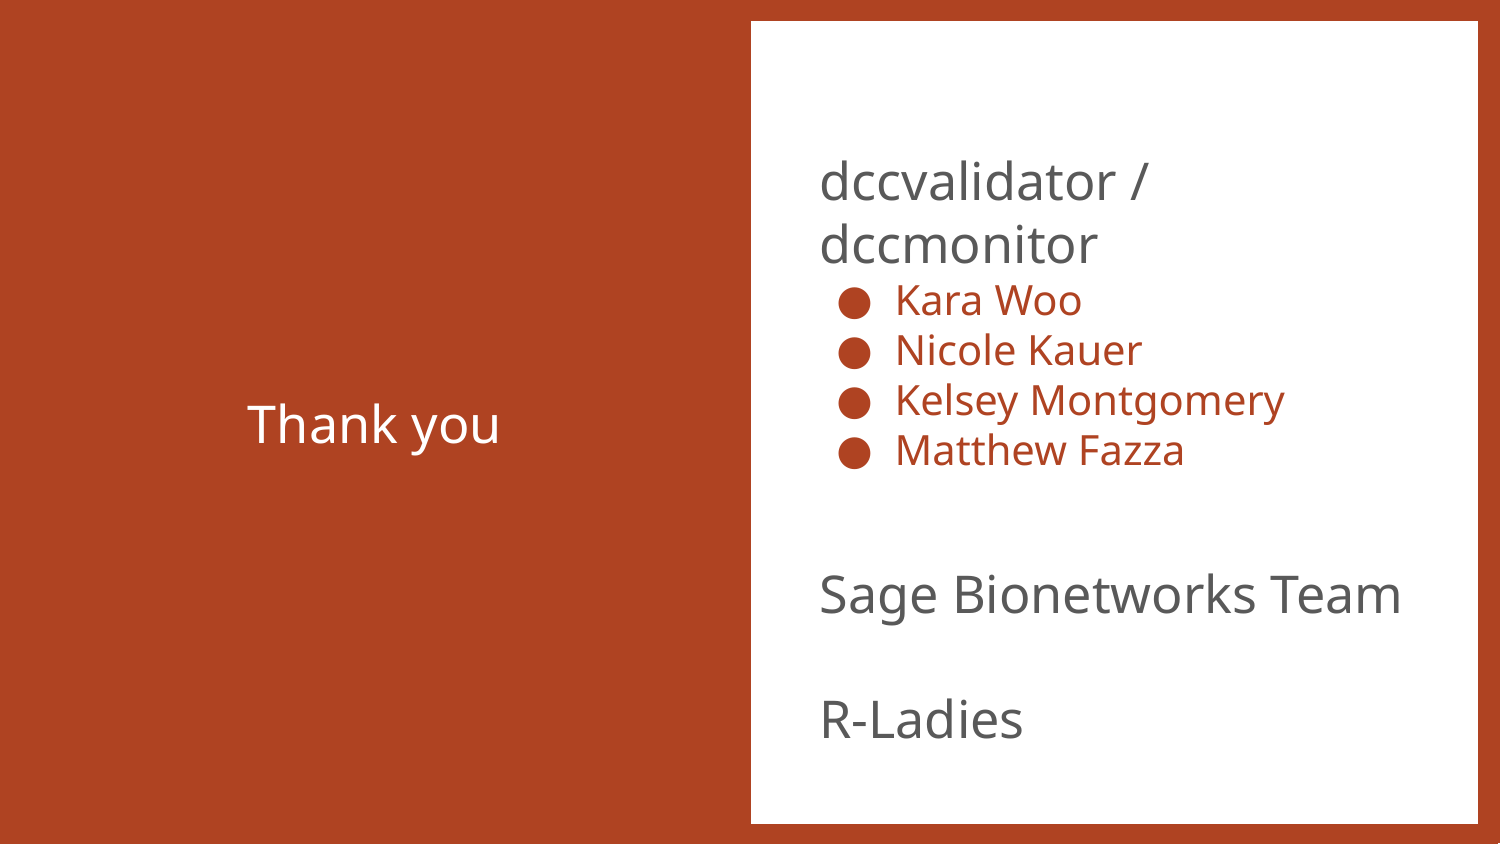

Thank you
dccvalidator / dccmonitor
Kara Woo
Nicole Kauer
Kelsey Montgomery
Matthew Fazza
Sage Bionetworks Team
R-Ladies